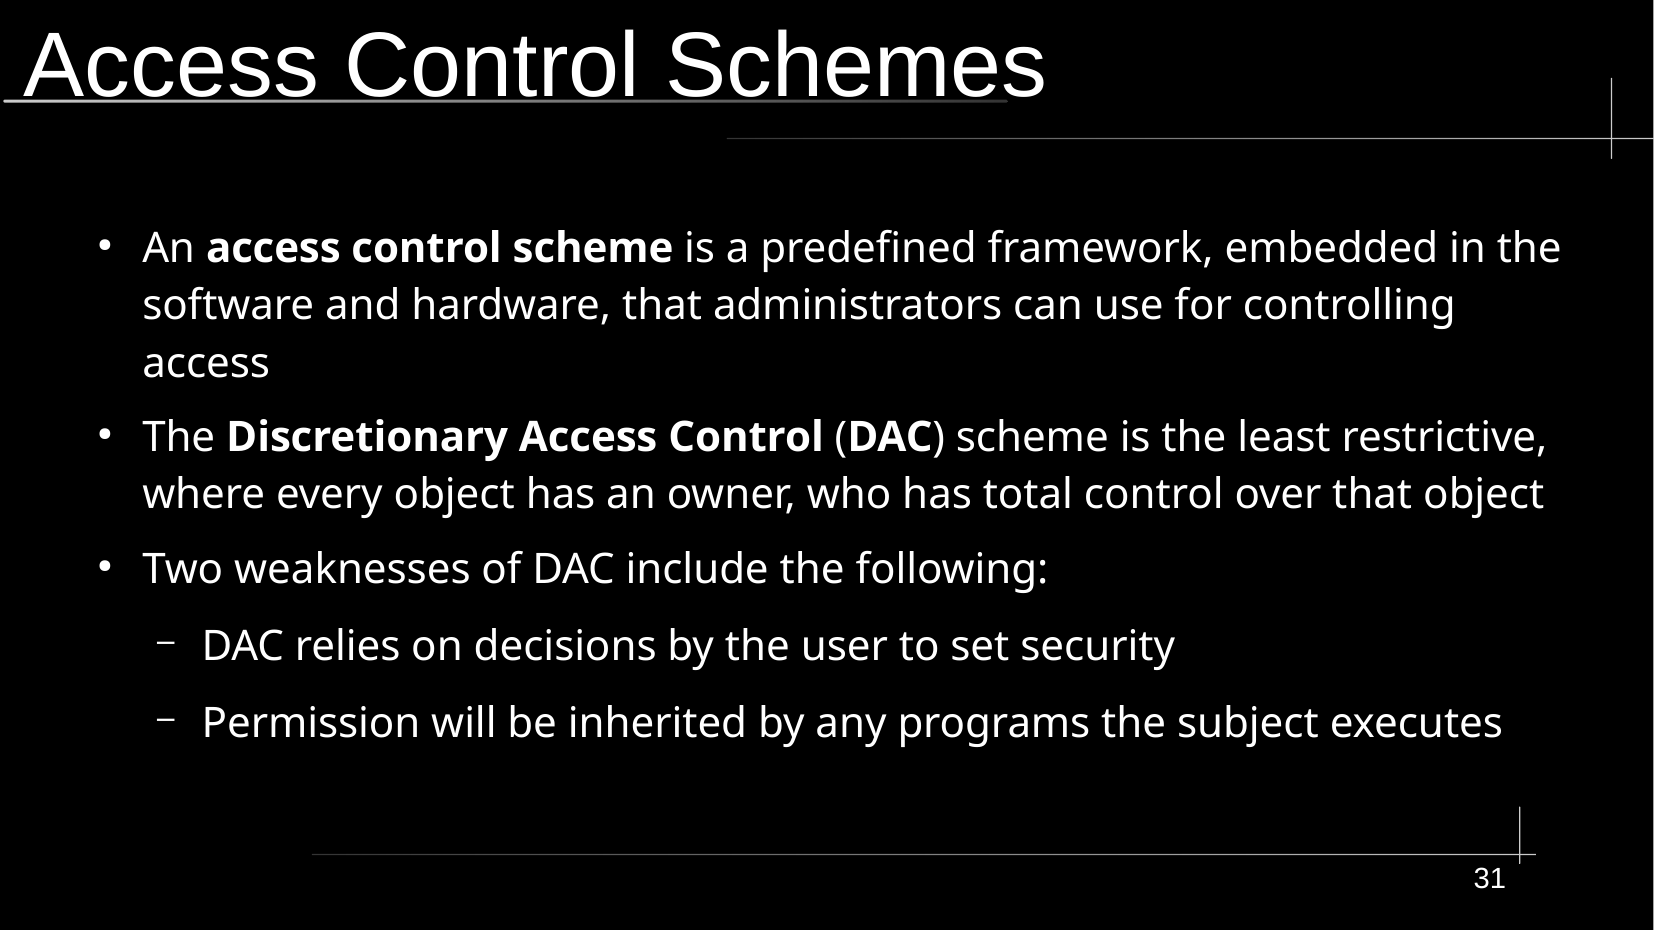

# Access Control Schemes
An access control scheme is a predefined framework, embedded in the software and hardware, that administrators can use for controlling access
The Discretionary Access Control (DAC) scheme is the least restrictive, where every object has an owner, who has total control over that object
Two weaknesses of DAC include the following:
DAC relies on decisions by the user to set security
Permission will be inherited by any programs the subject executes
31